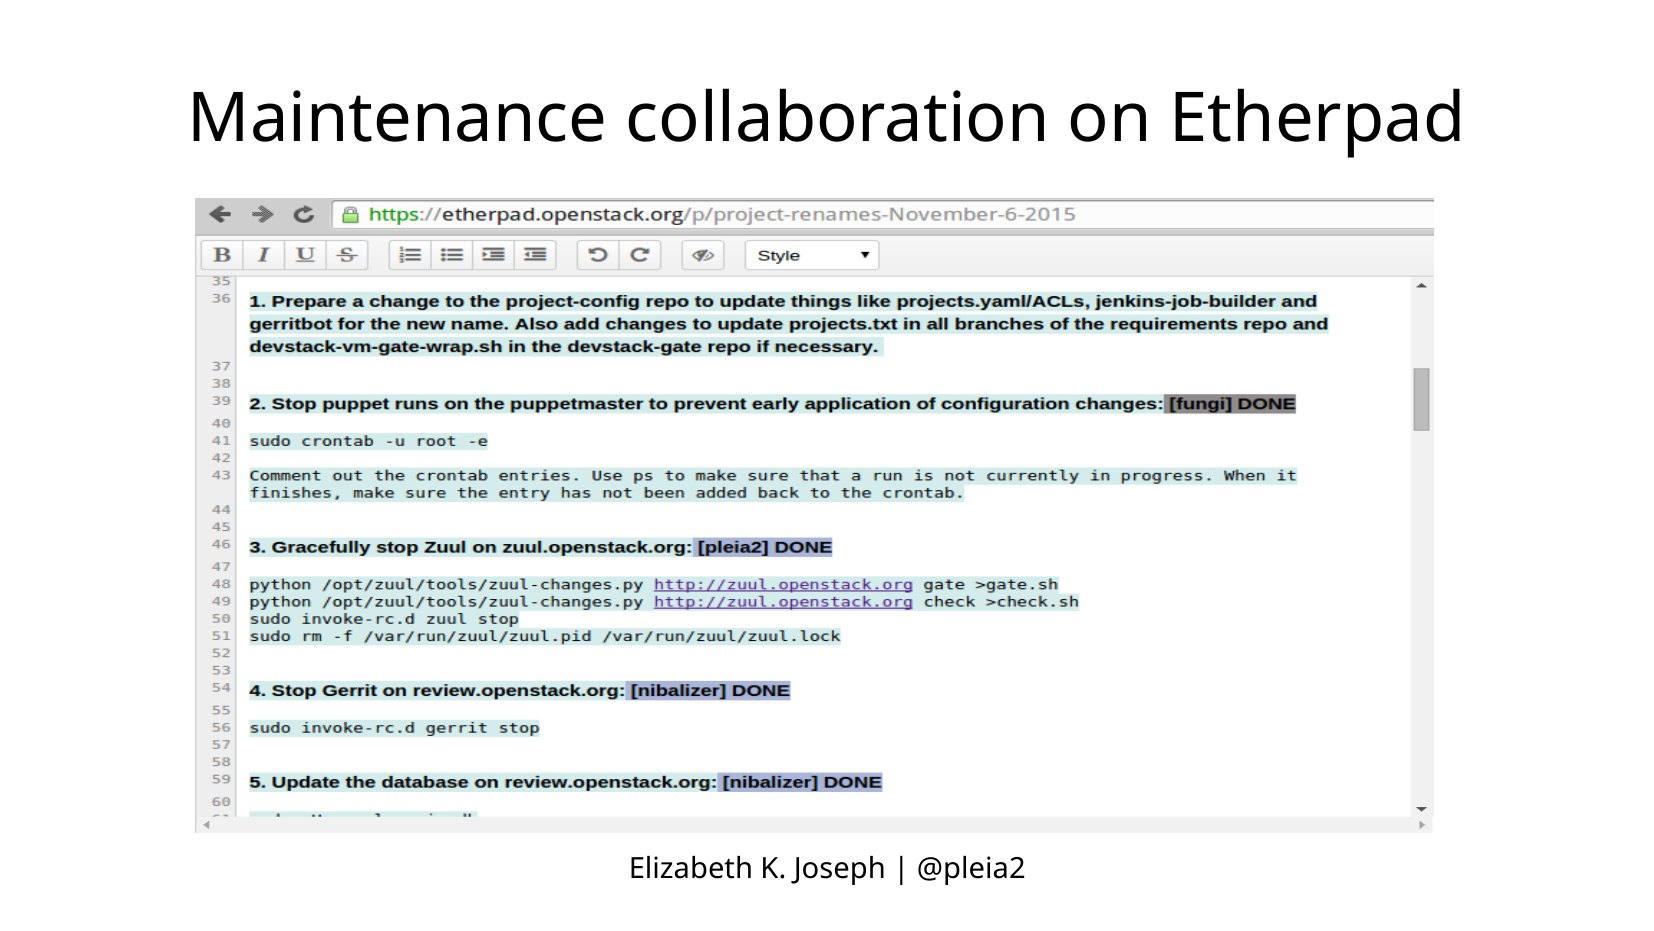

# Maintenance collaboration on Etherpad
Elizabeth K. Joseph | @pleia2